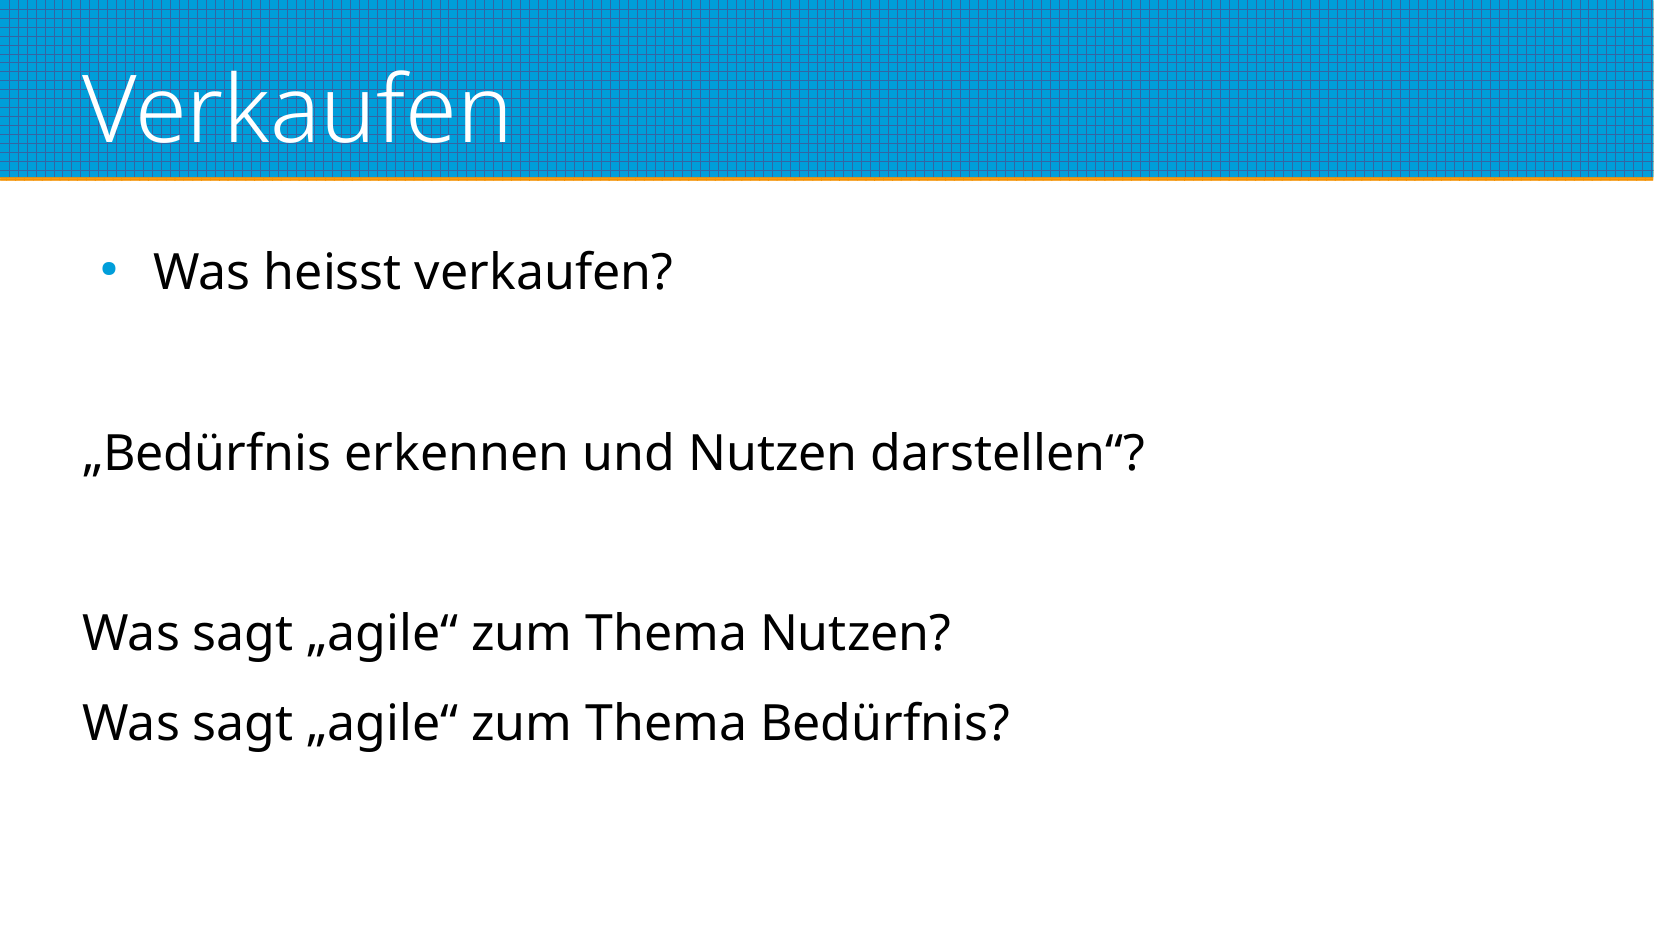

# Verkaufen
Was heisst verkaufen?
„Bedürfnis erkennen und Nutzen darstellen“?
Was sagt „agile“ zum Thema Nutzen?
Was sagt „agile“ zum Thema Bedürfnis?